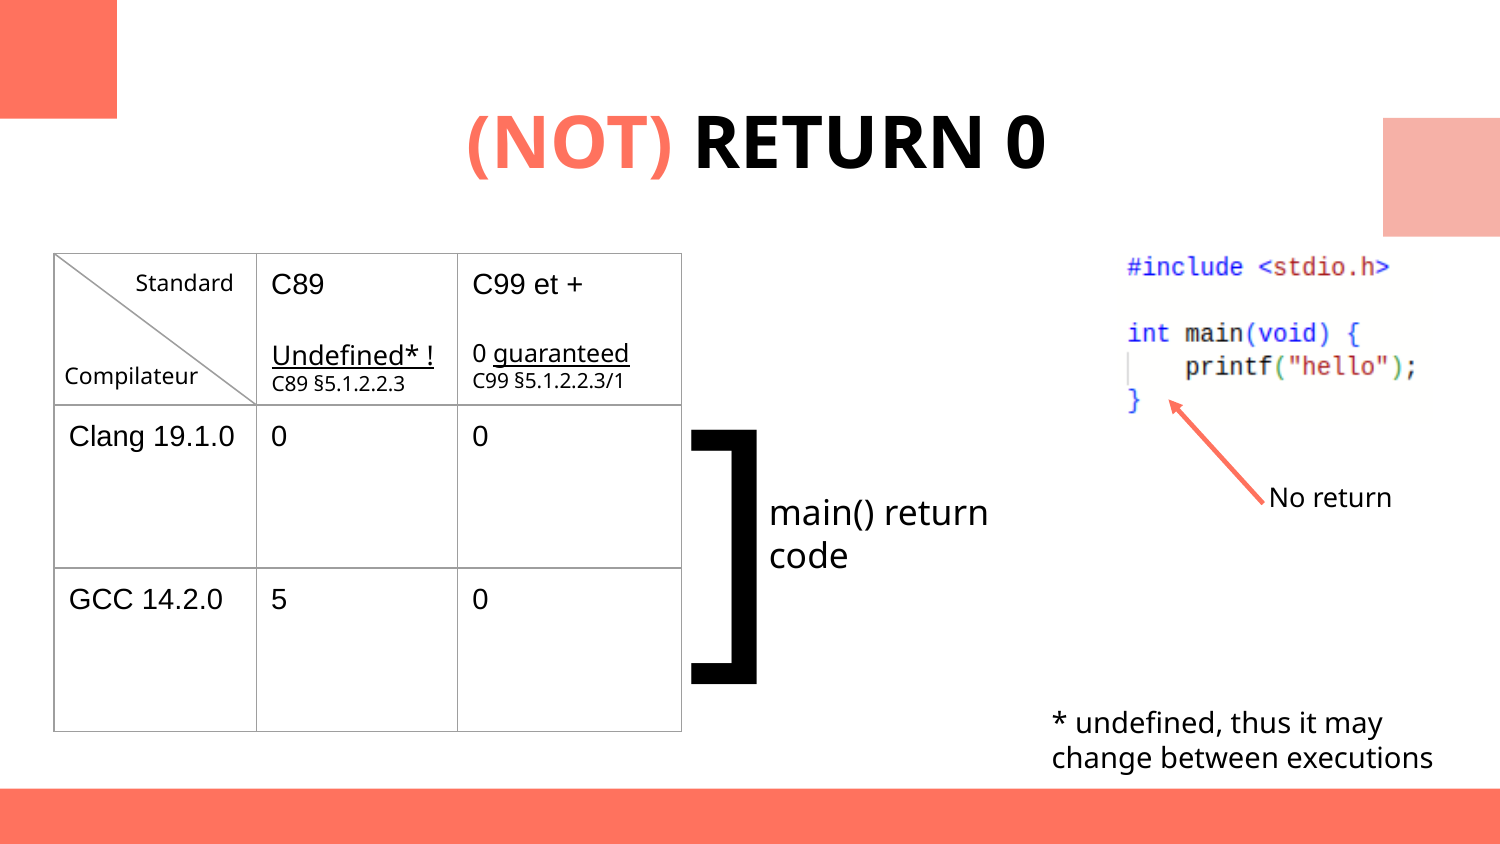

# (NOT) RETURN 0
| | C89 | C99 et + |
| --- | --- | --- |
| Clang 19.1.0 | 0 | 0 |
| GCC 14.2.0 | 5 | 0 |
Standard
Undefined* !
C89 §5.1.2.2.3
0 guaranteed
C99 §5.1.2.2.3/1
]
Compilateur
No return
main() return code
* undefined, thus it may change between executions